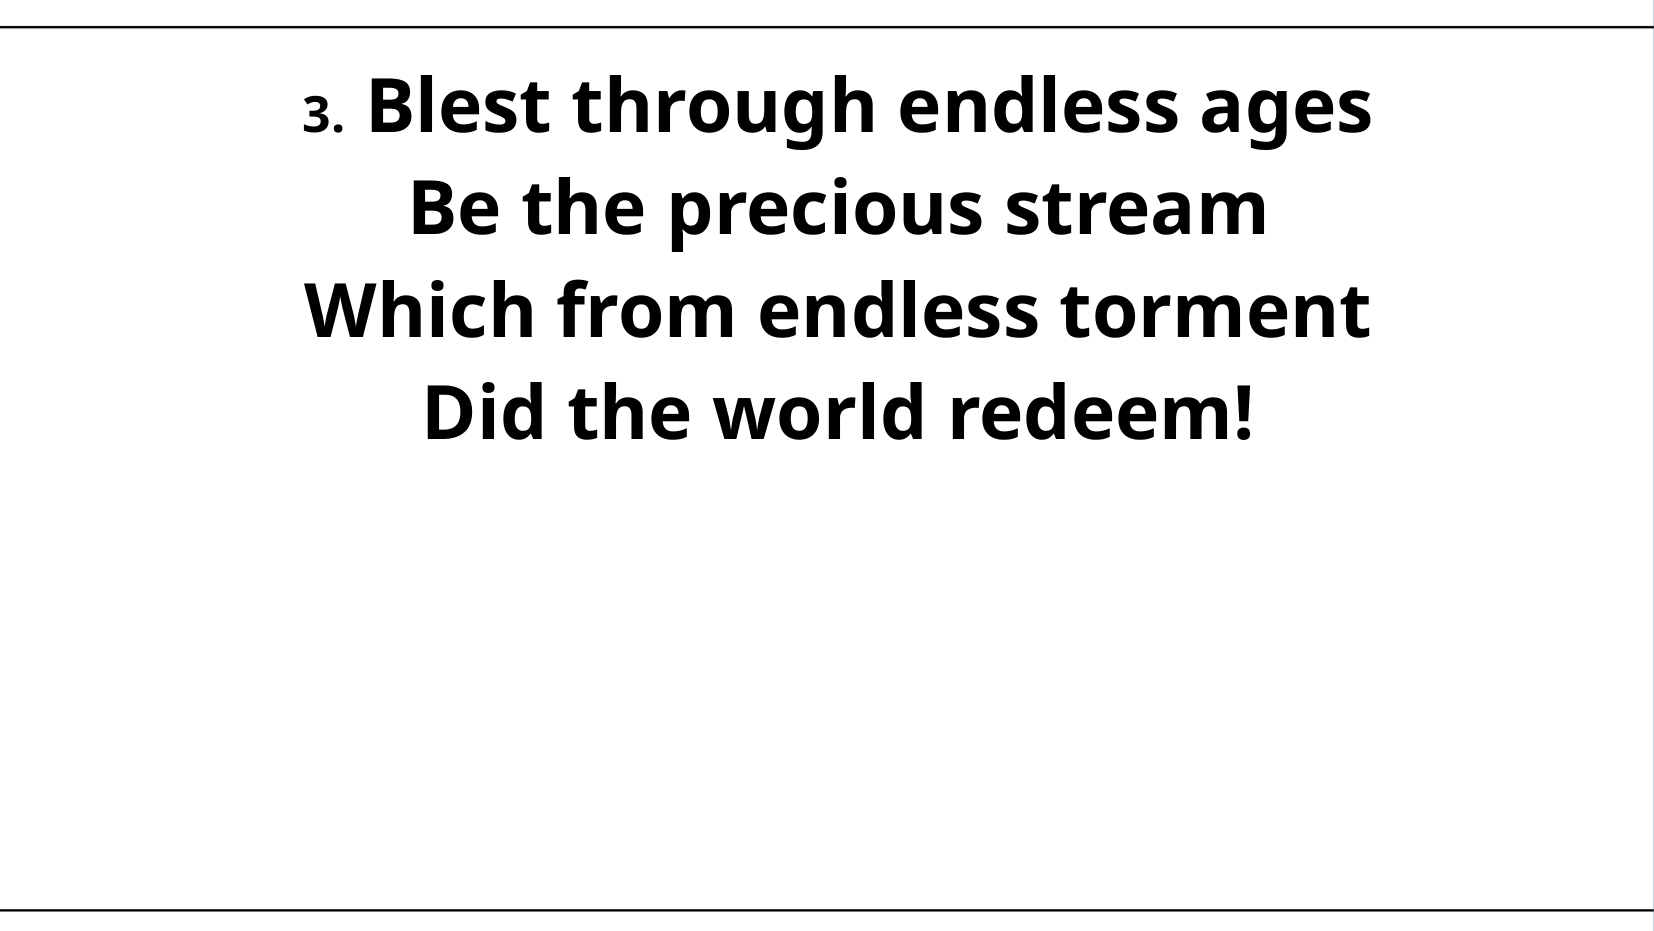

3. Blest through endless ages
Be the precious stream
Which from endless torment
Did the world redeem!